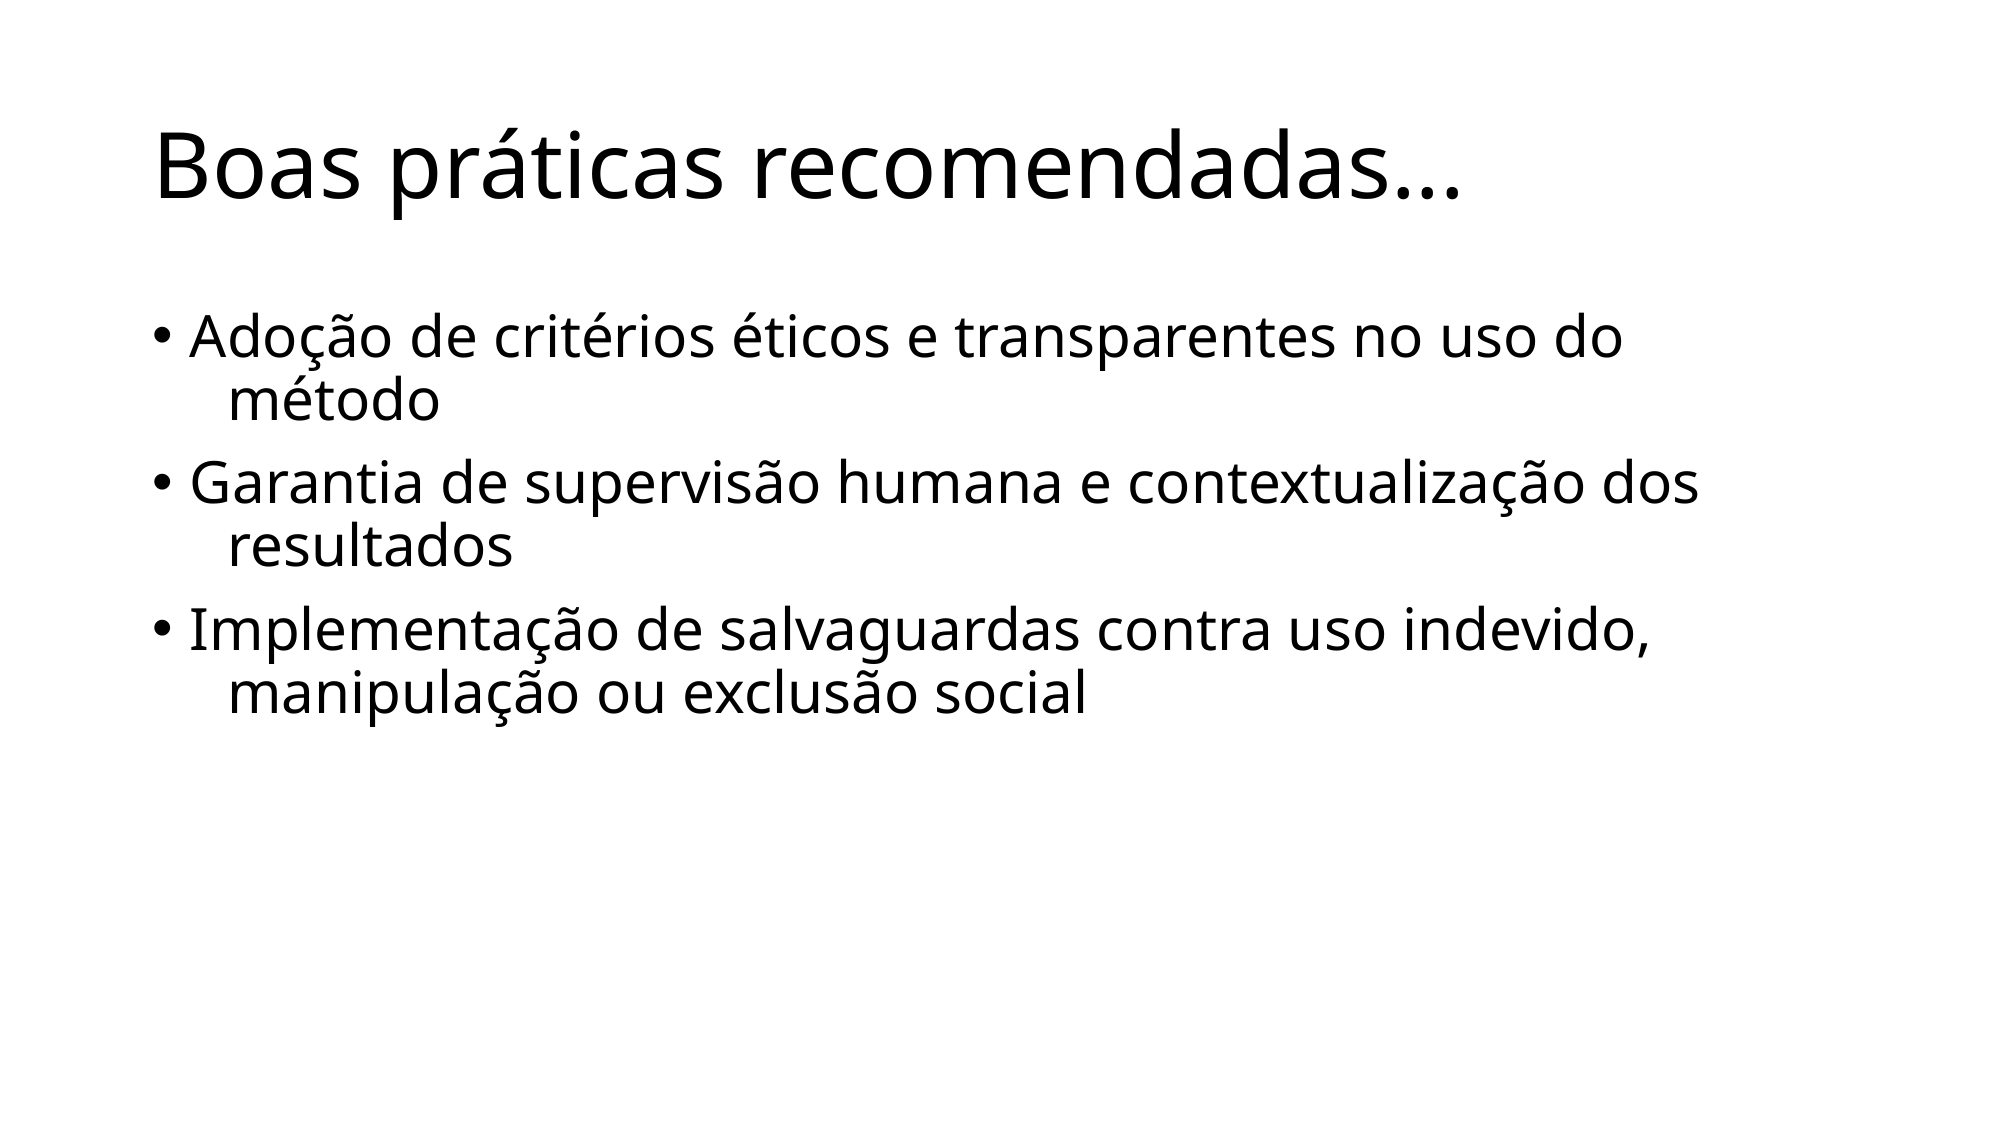

# Boas práticas recomendadas...
Adoção de critérios éticos e transparentes no uso do método
Garantia de supervisão humana e contextualização dos resultados
Implementação de salvaguardas contra uso indevido, manipulação ou exclusão social